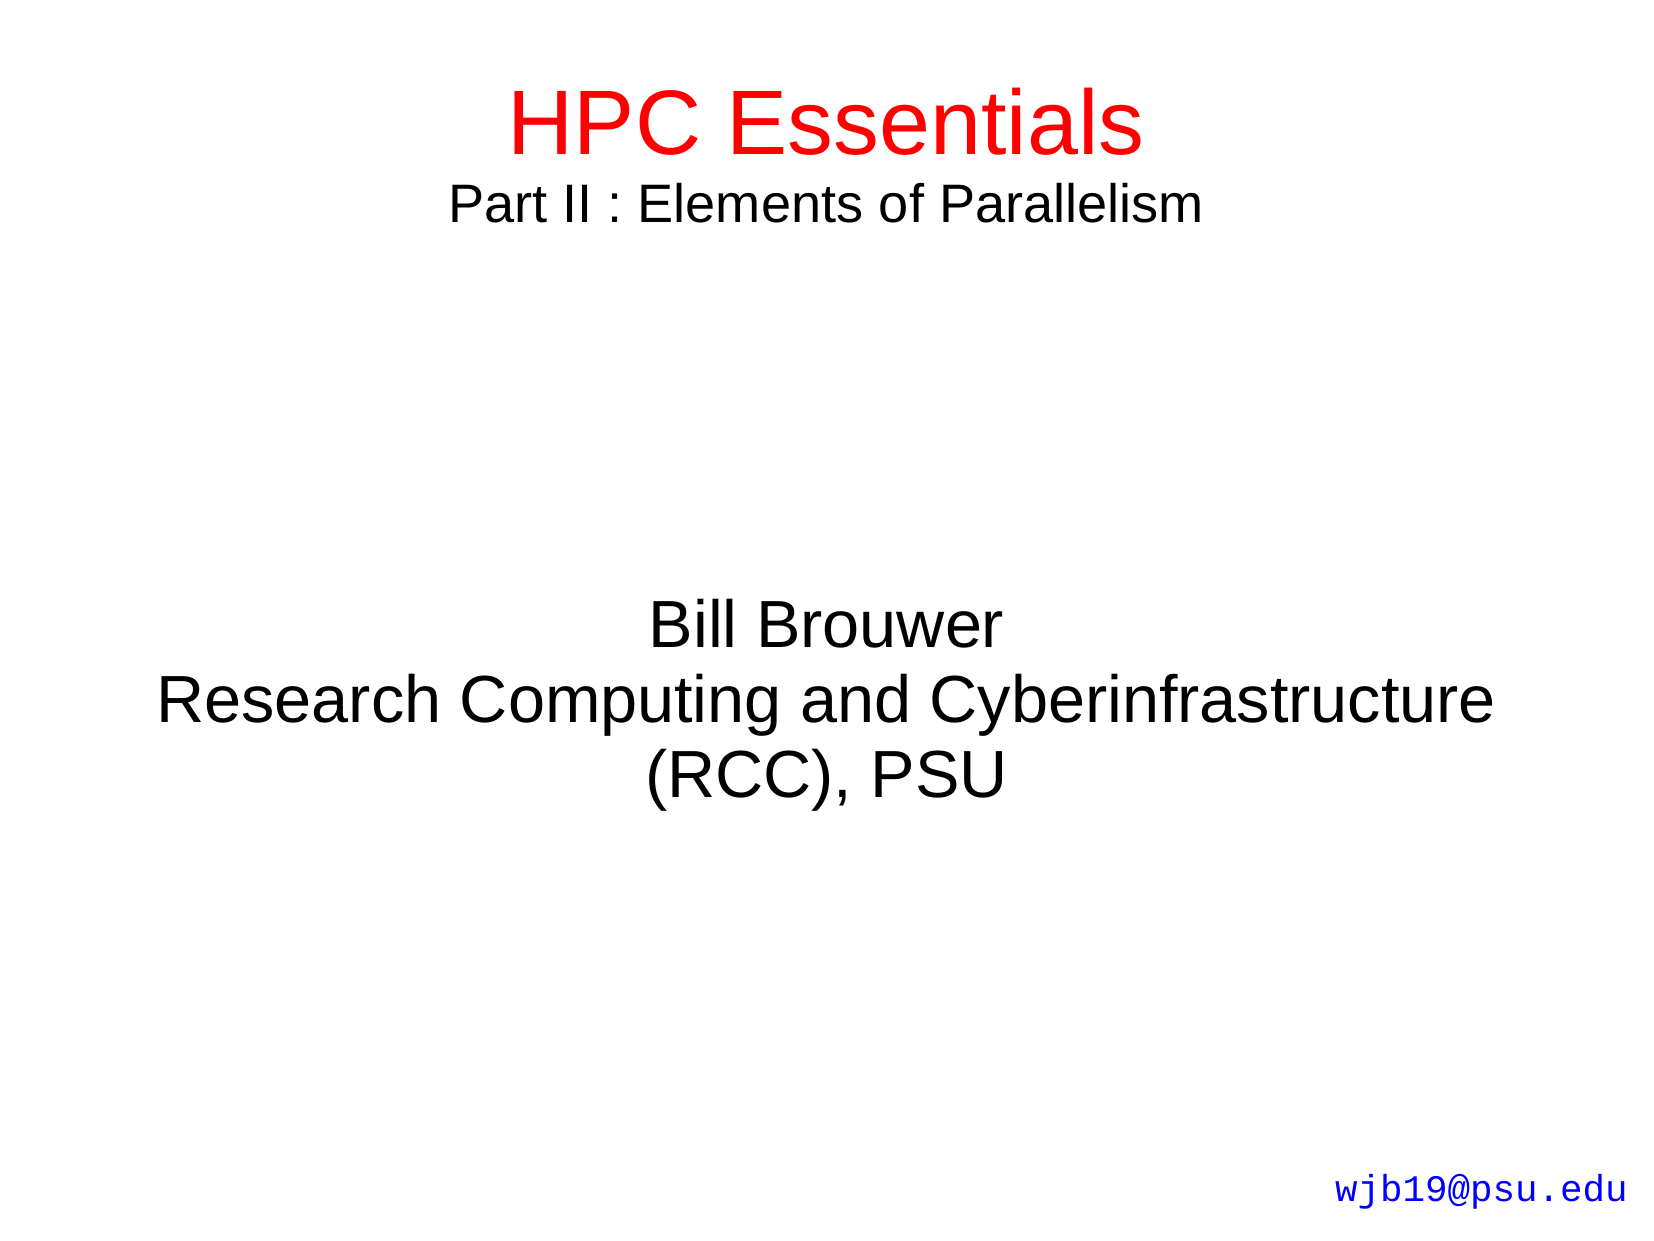

# HPC Essentials Part II : Elements of Parallelism
Bill Brouwer
Research Computing and Cyberinfrastructure (RCC), PSU
wjb19@psu.edu